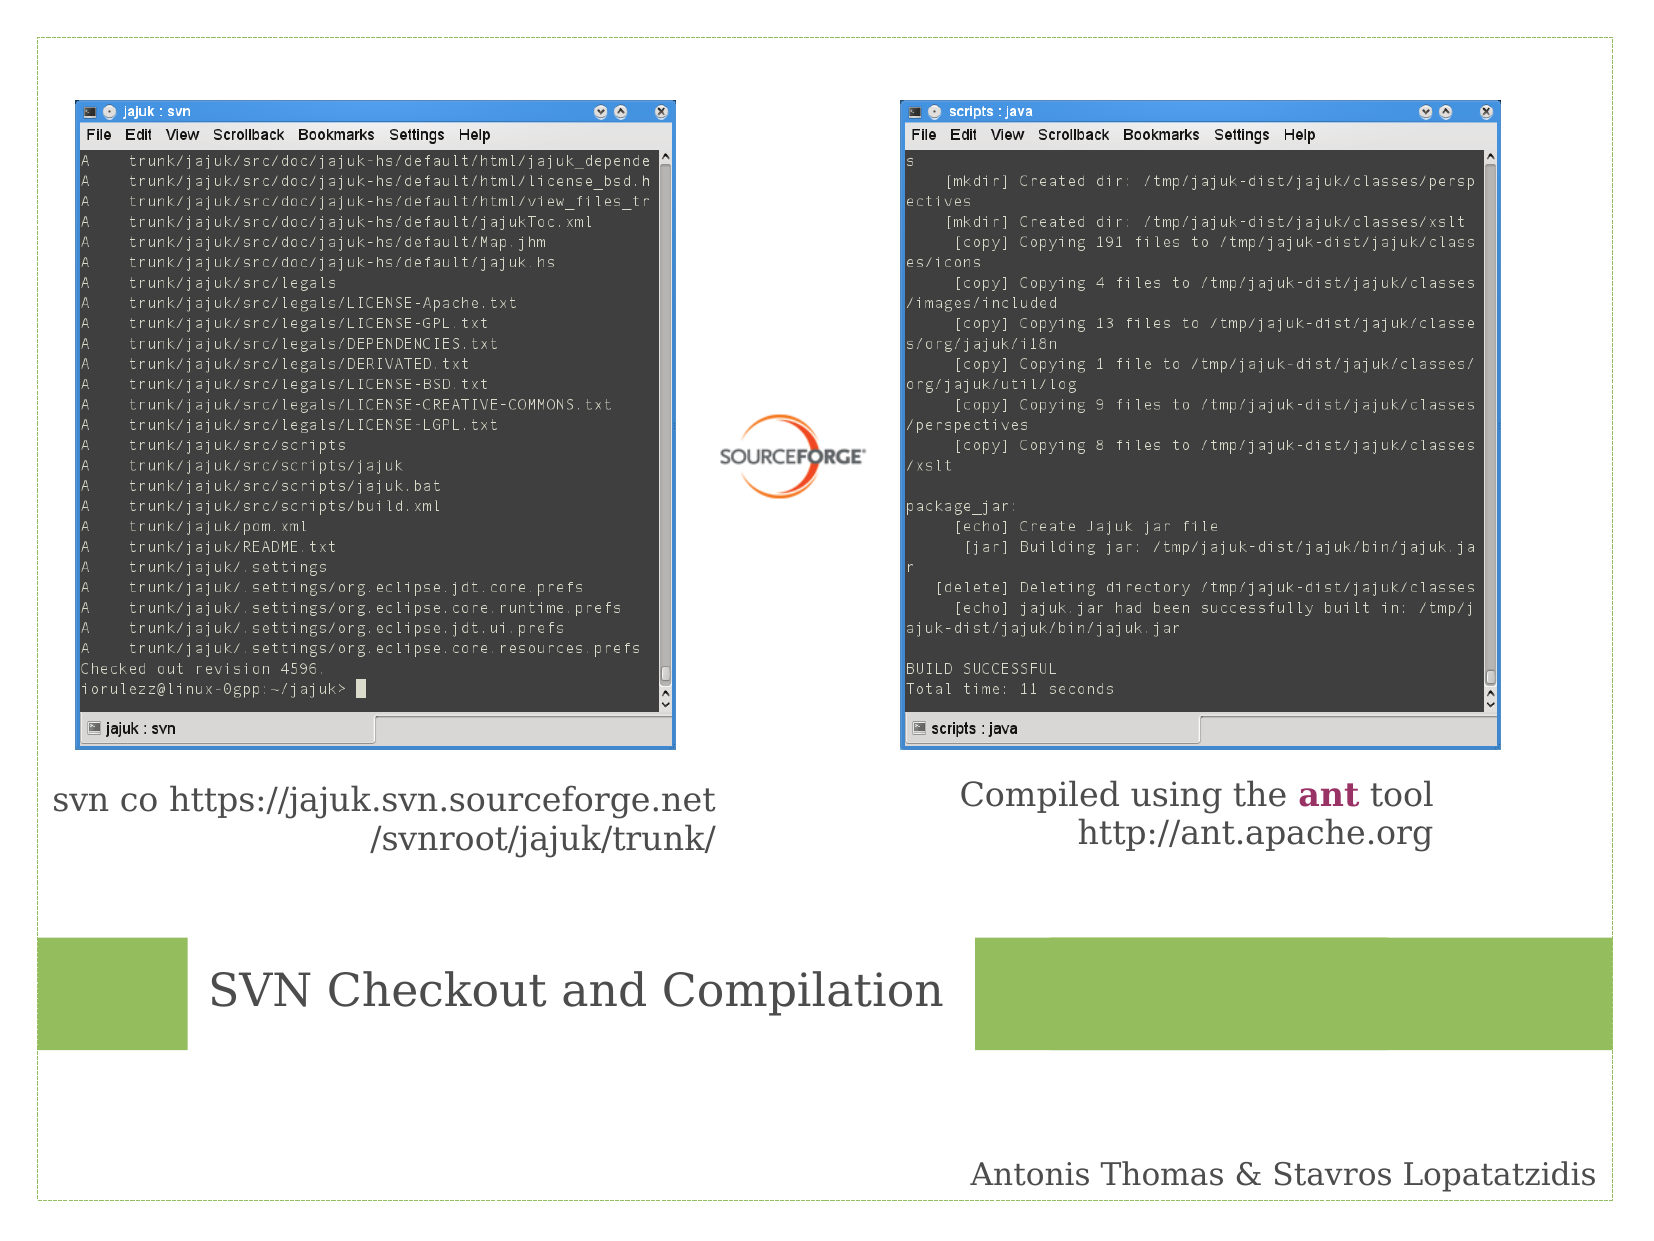

Compiled using the ant tool
http://ant.apache.org
svn co https://jajuk.svn.sourceforge.net
 /svnroot/jajuk/trunk/
SVN Checkout and Compilation
Antonis Thomas & Stavros Lopatatzidis